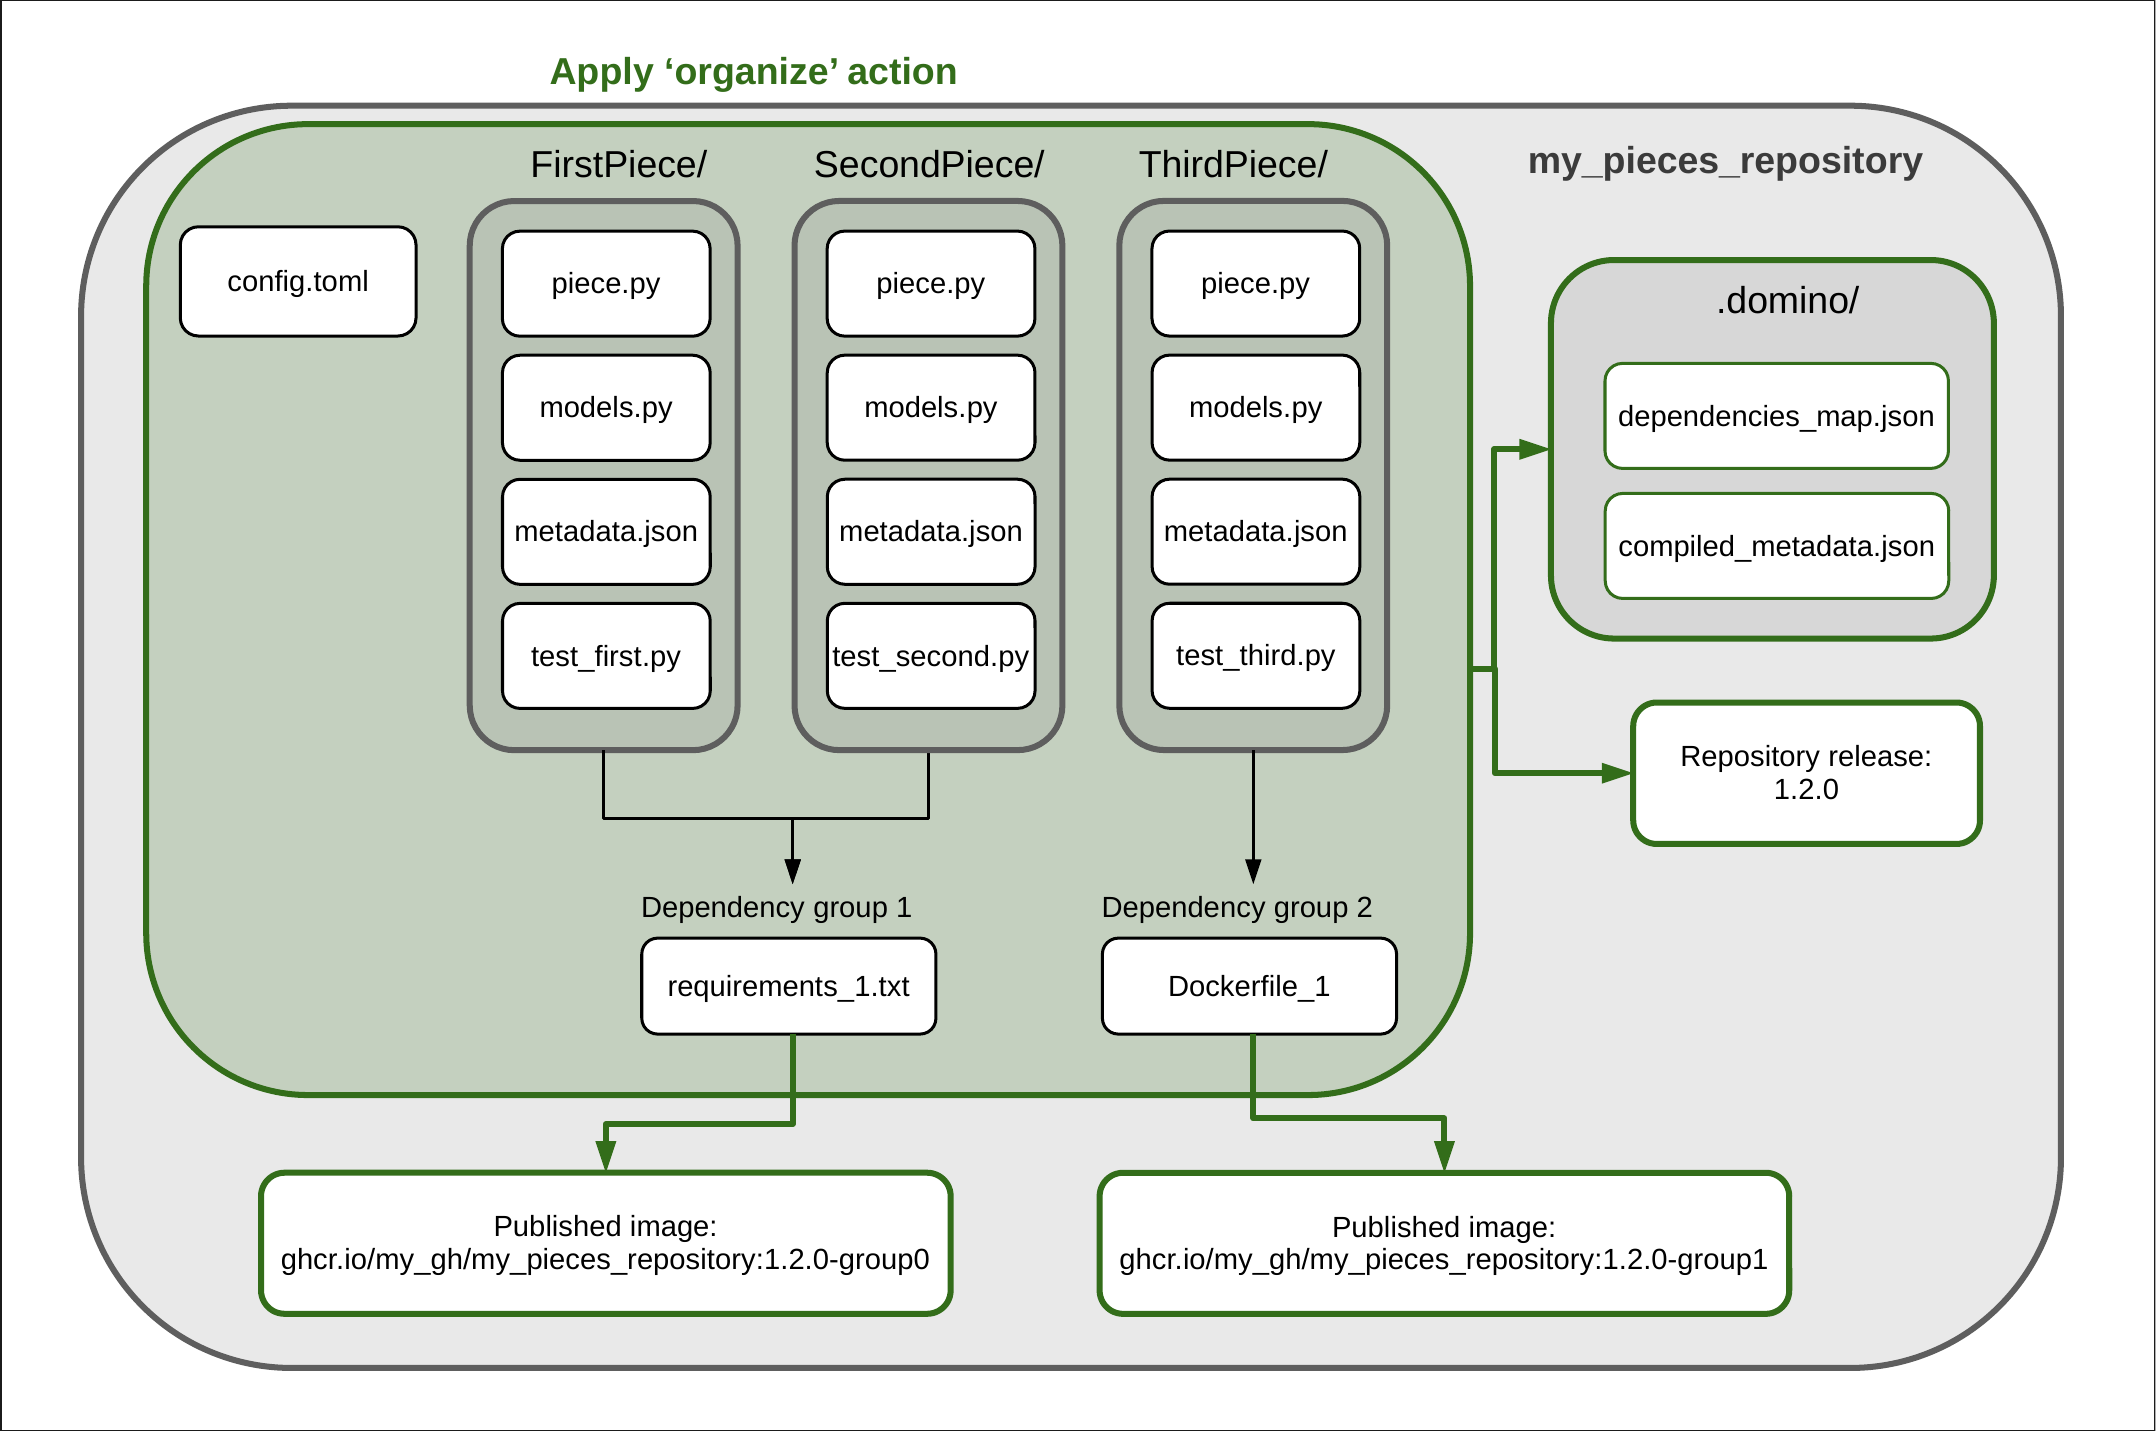

Apply ‘organize’ action
my_pieces_repository
FirstPiece/
SecondPiece/
ThirdPiece/
config.toml
piece.py
piece.py
piece.py
.domino/
models.py
models.py
models.py
dependencies_map.json
metadata.json
metadata.json
metadata.json
compiled_metadata.json
test_third.py
test_second.py
test_first.py
Repository release:
1.2.0
Dependency group 1
requirements_1.txt
Dependency group 2
Dockerfile_1
Published image:
ghcr.io/my_gh/my_pieces_repository:1.2.0-group0
Published image:
ghcr.io/my_gh/my_pieces_repository:1.2.0-group1